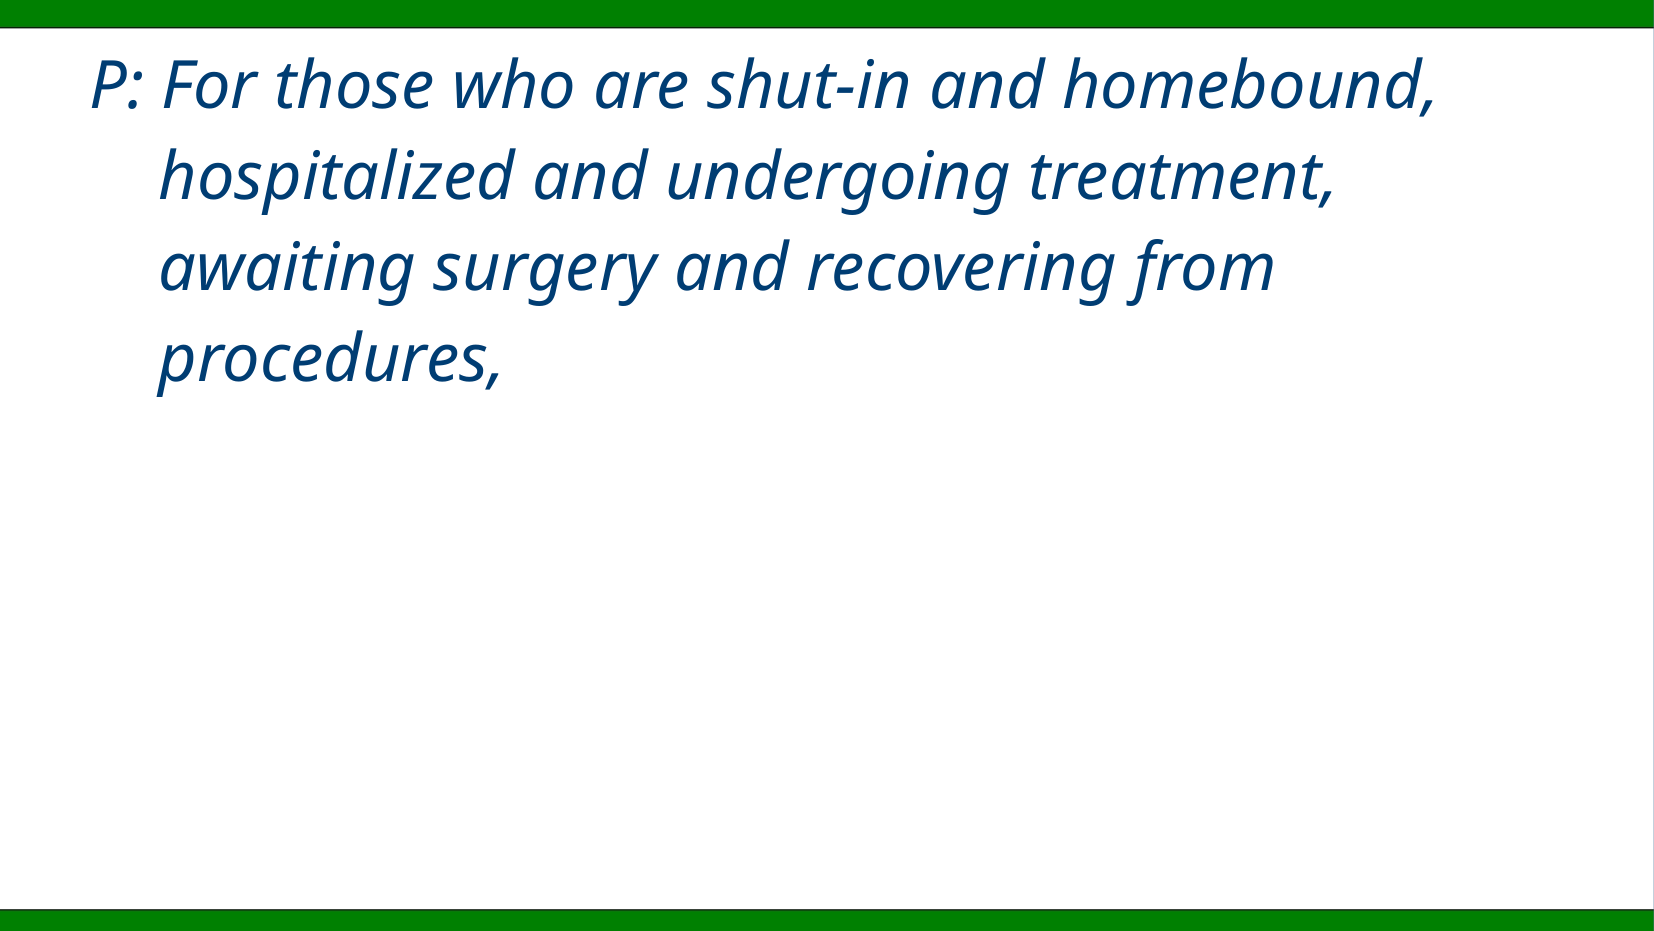

P: For those who are shut-in and homebound,
 hospitalized and undergoing treatment,
 awaiting surgery and recovering from
 procedures,